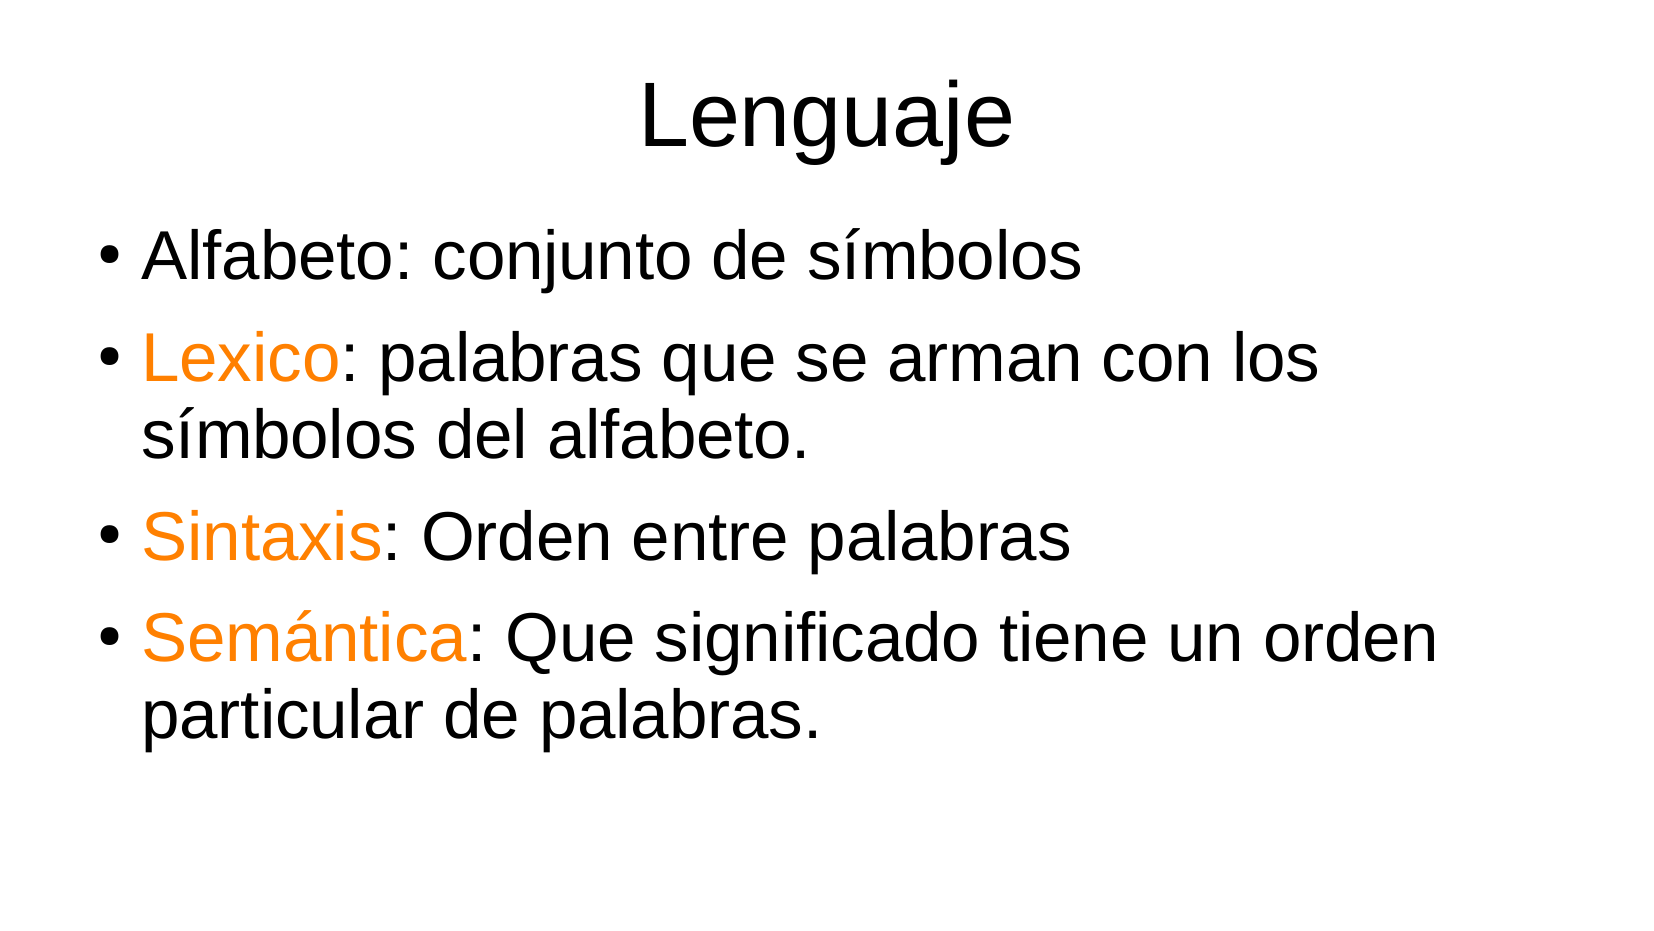

# Lenguaje
Alfabeto: conjunto de símbolos
Lexico: palabras que se arman con los símbolos del alfabeto.
Sintaxis: Orden entre palabras
Semántica: Que significado tiene un orden particular de palabras.